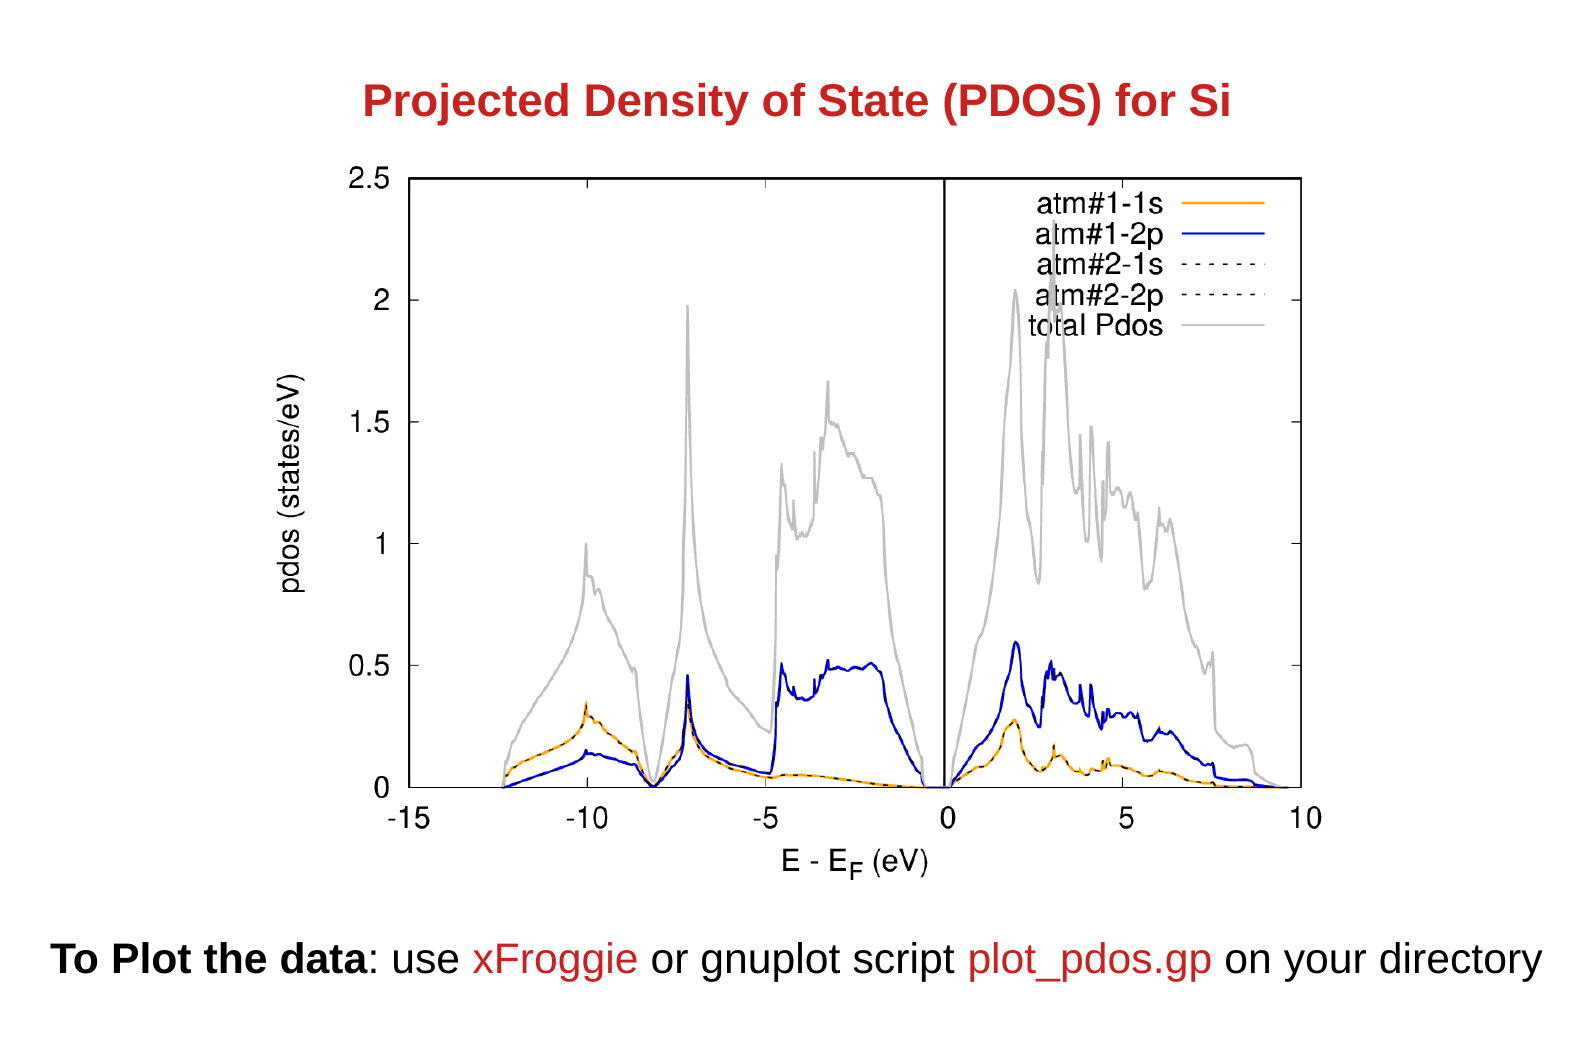

Projected Density of State (PDOS) for Si
To Plot the data: use xFroggie or gnuplot script plot_pdos.gp on your directory